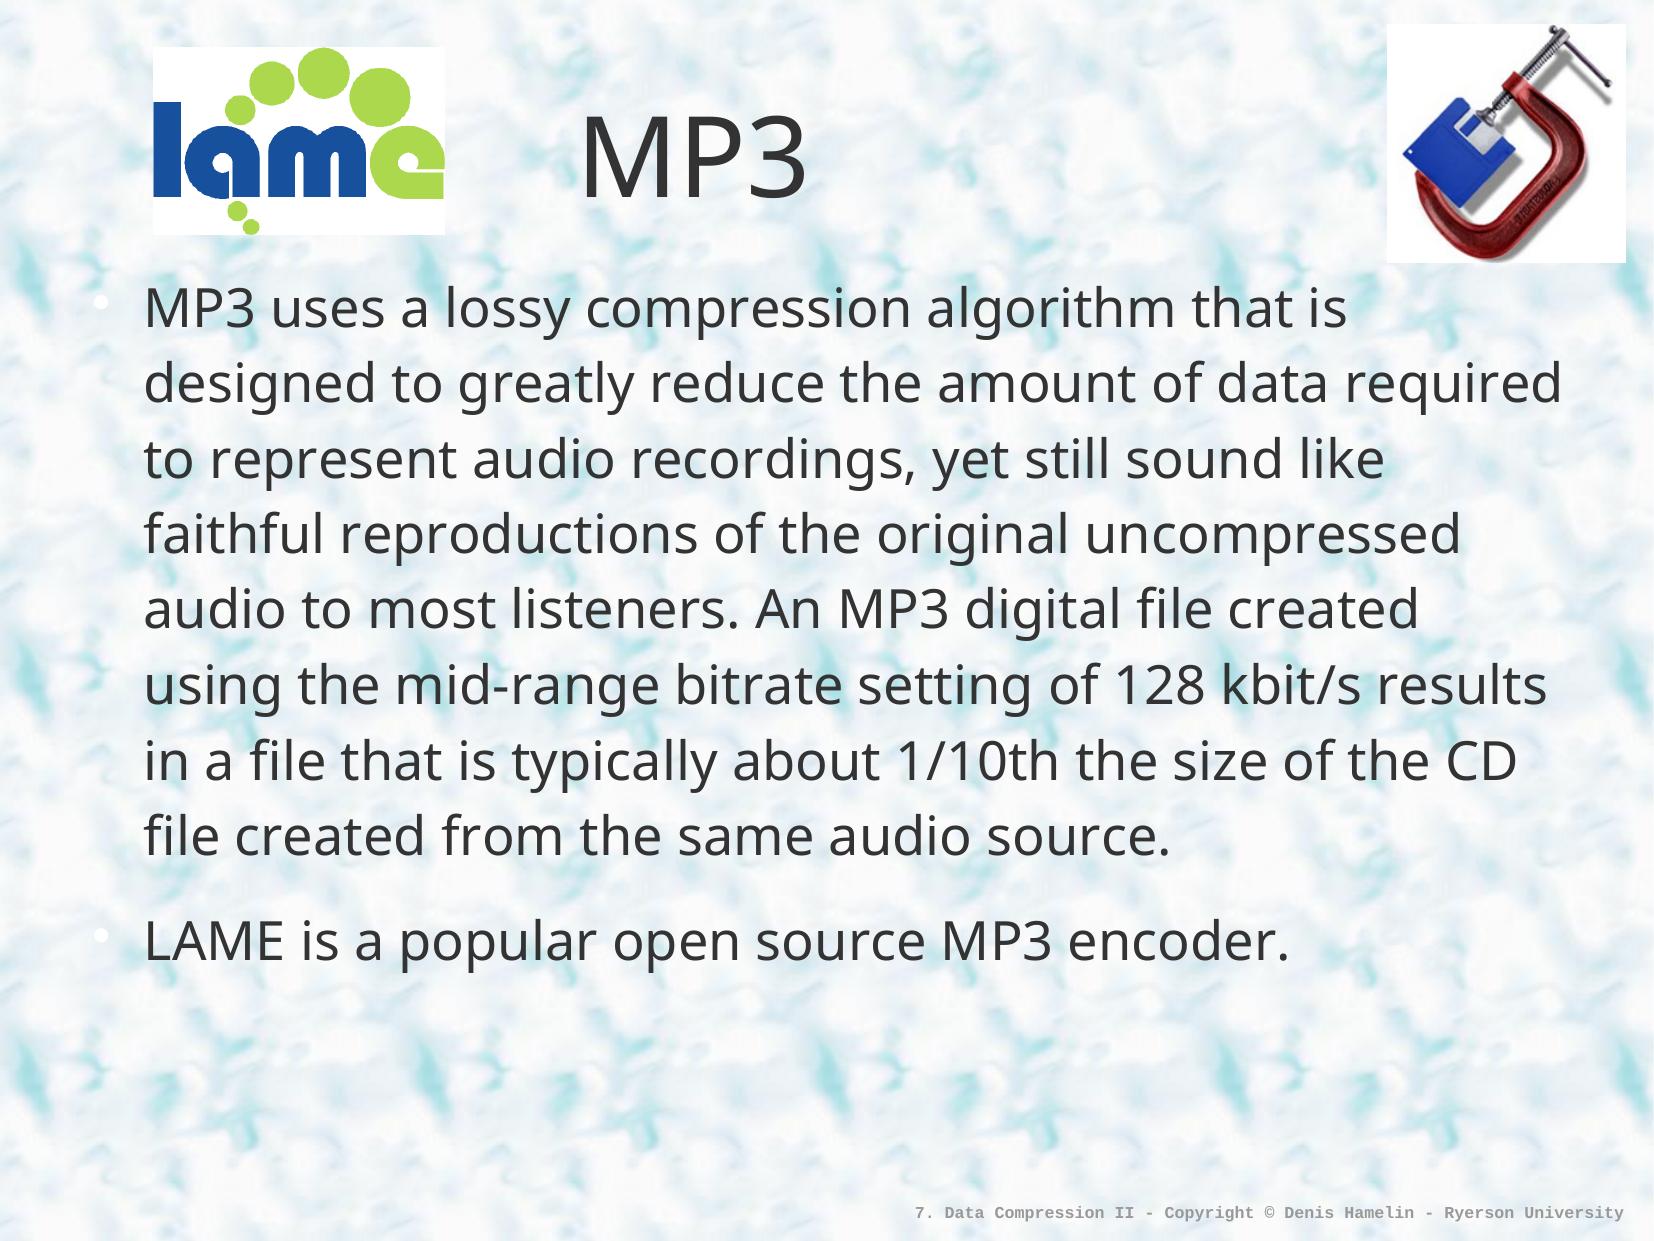

# MP3
MP3 uses a lossy compression algorithm that is designed to greatly reduce the amount of data required to represent audio recordings, yet still sound like faithful reproductions of the original uncompressed audio to most listeners. An MP3 digital file created using the mid-range bitrate setting of 128 kbit/s results in a file that is typically about 1/10th the size of the CD file created from the same audio source.
LAME is a popular open source MP3 encoder.